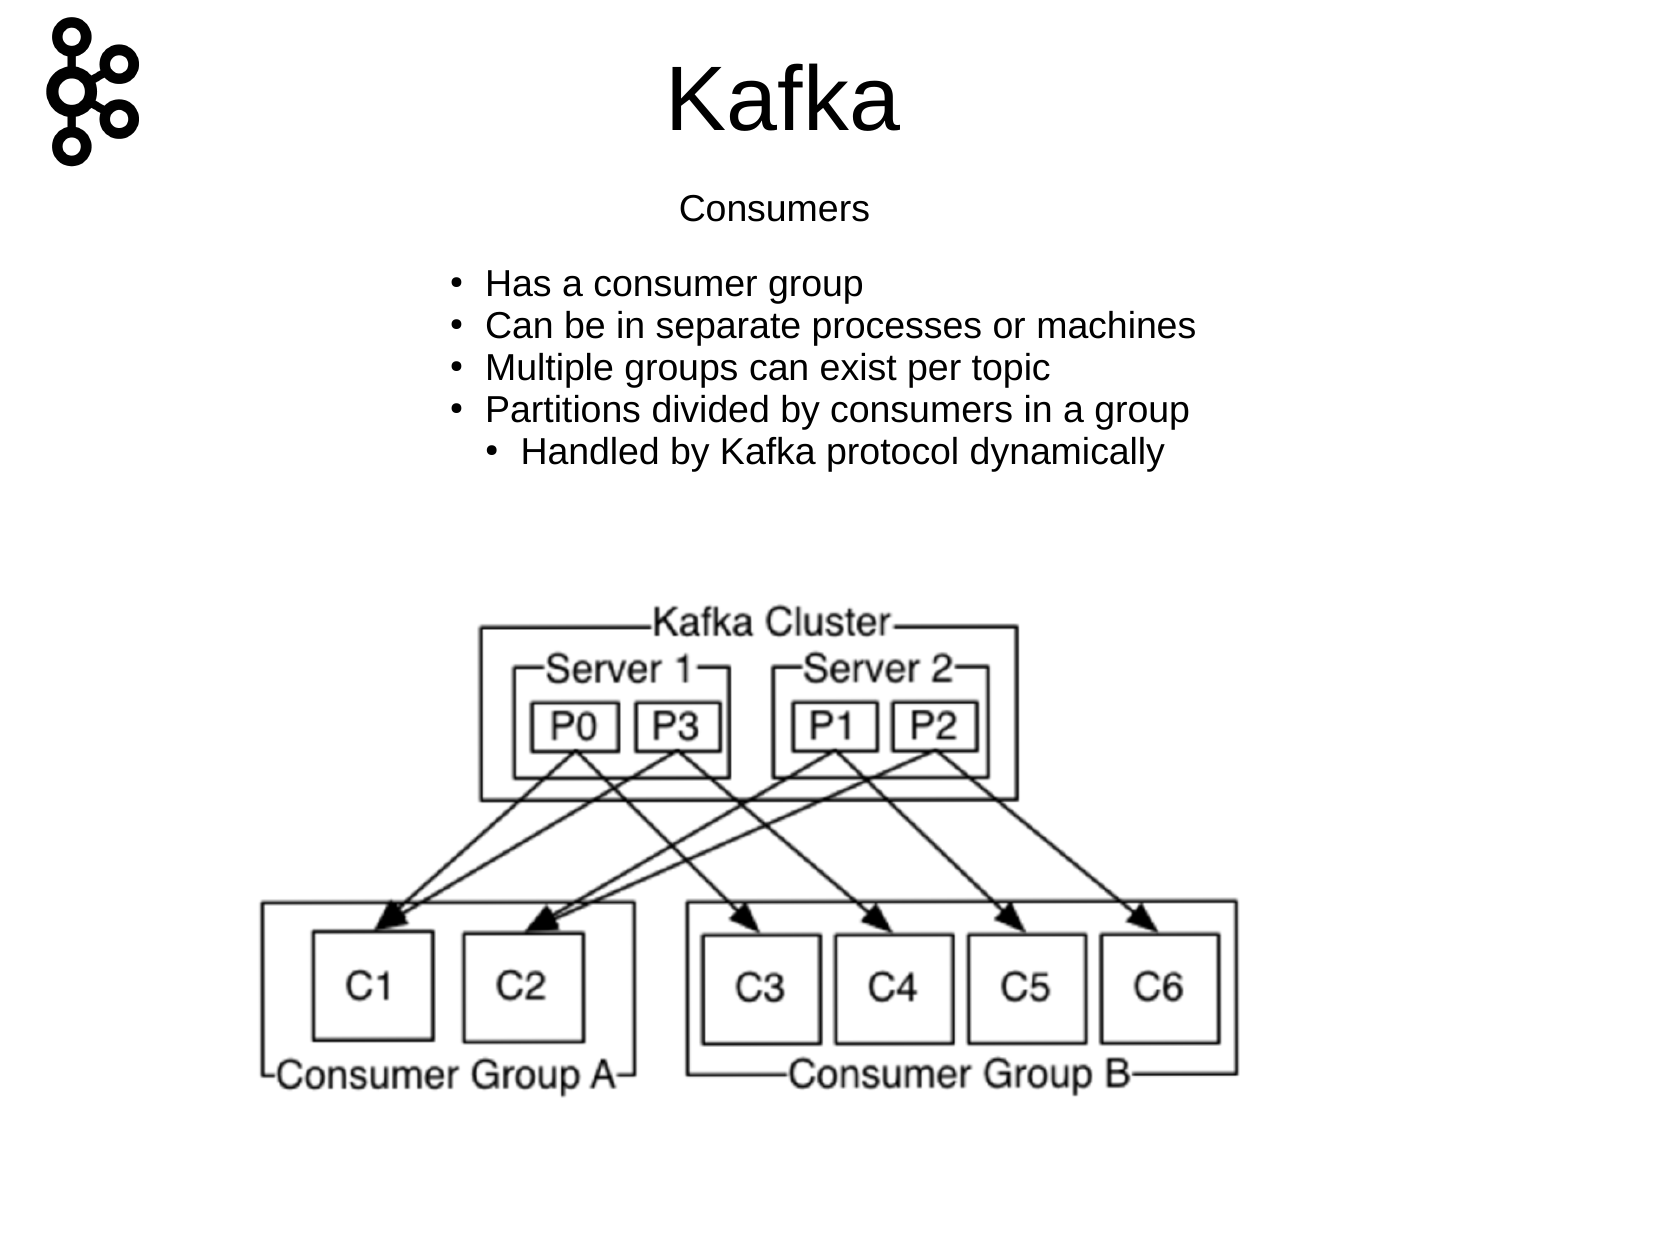

Kafka
Consumers
Has a consumer group
Can be in separate processes or machines
Multiple groups can exist per topic
Partitions divided by consumers in a group
Handled by Kafka protocol dynamically